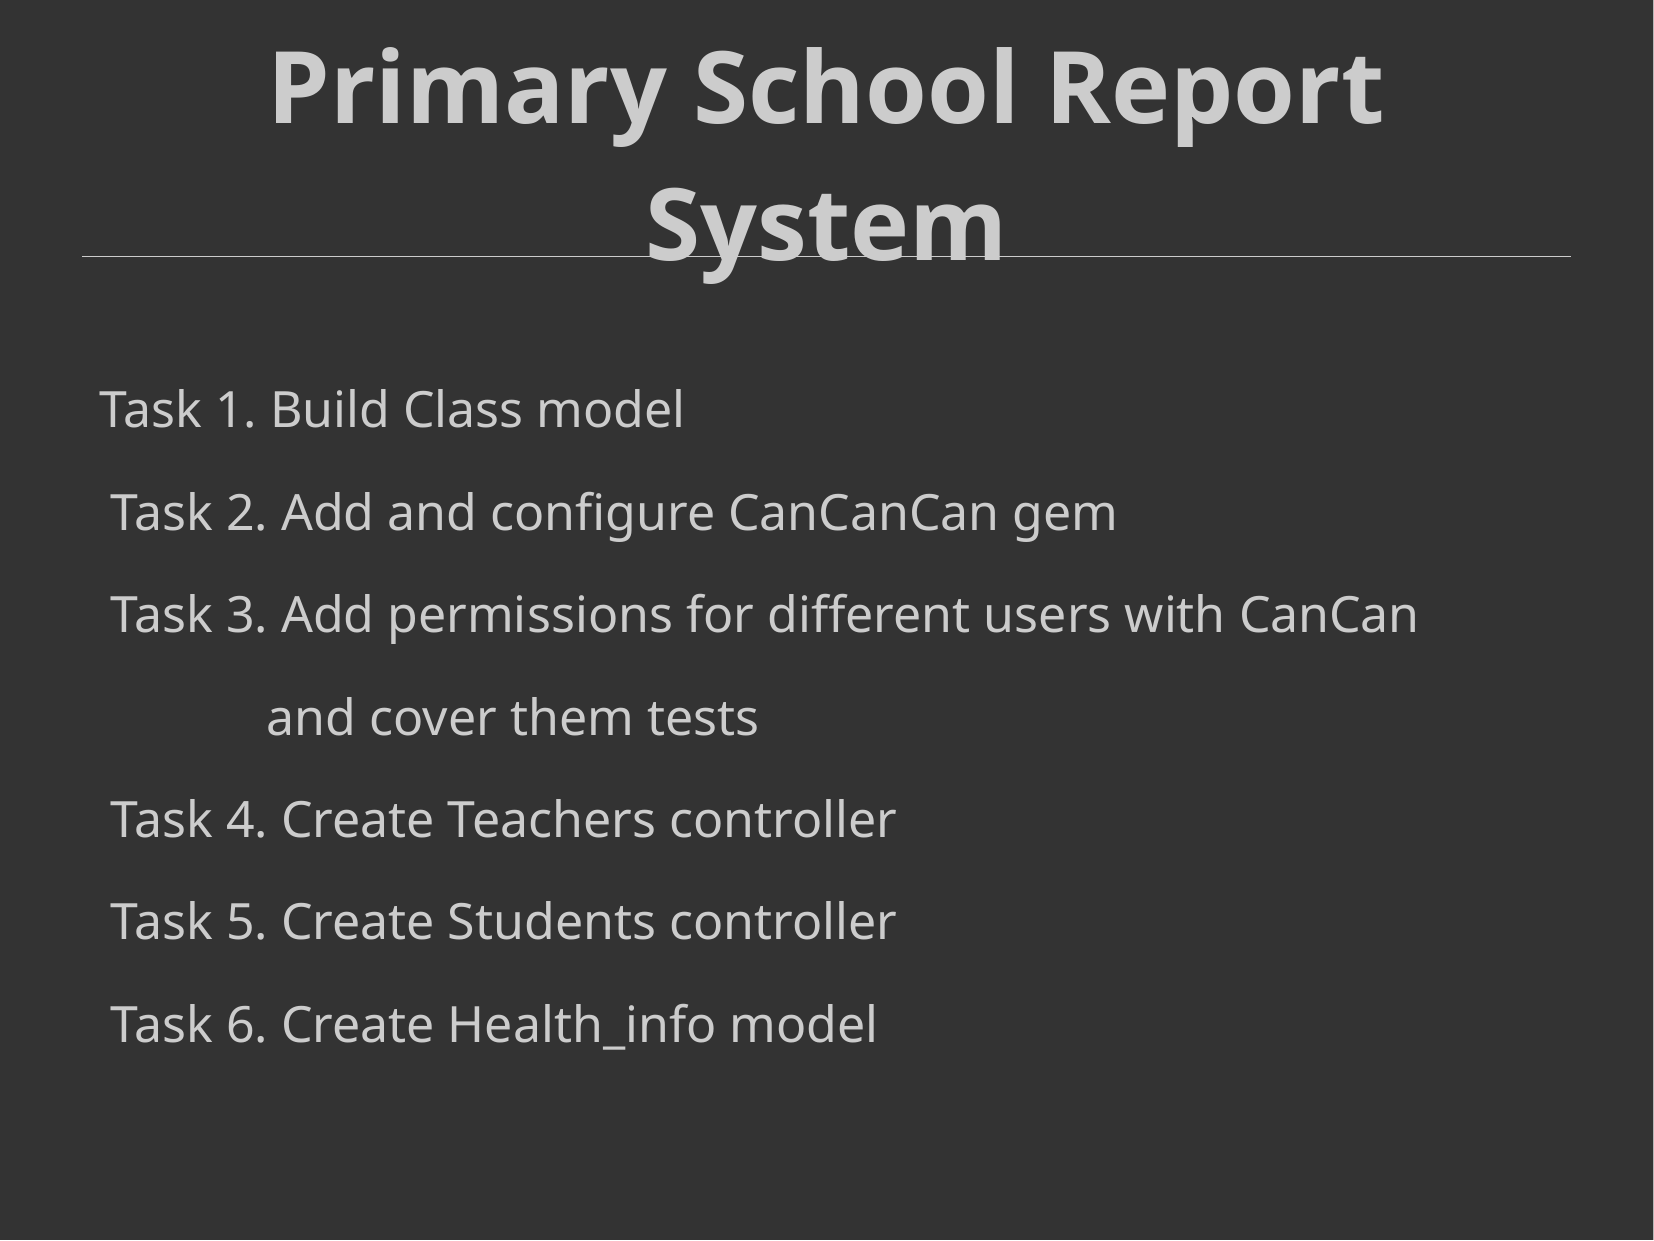

# Primary School Report System
 Task 1. Build Class model
Task 2. Add and configure CanCanCan gem
Task 3. Add permissions for different users with CanCan
 and cover them tests
Task 4. Create Teachers controller
Task 5. Create Students controller
Task 6. Create Health_info model